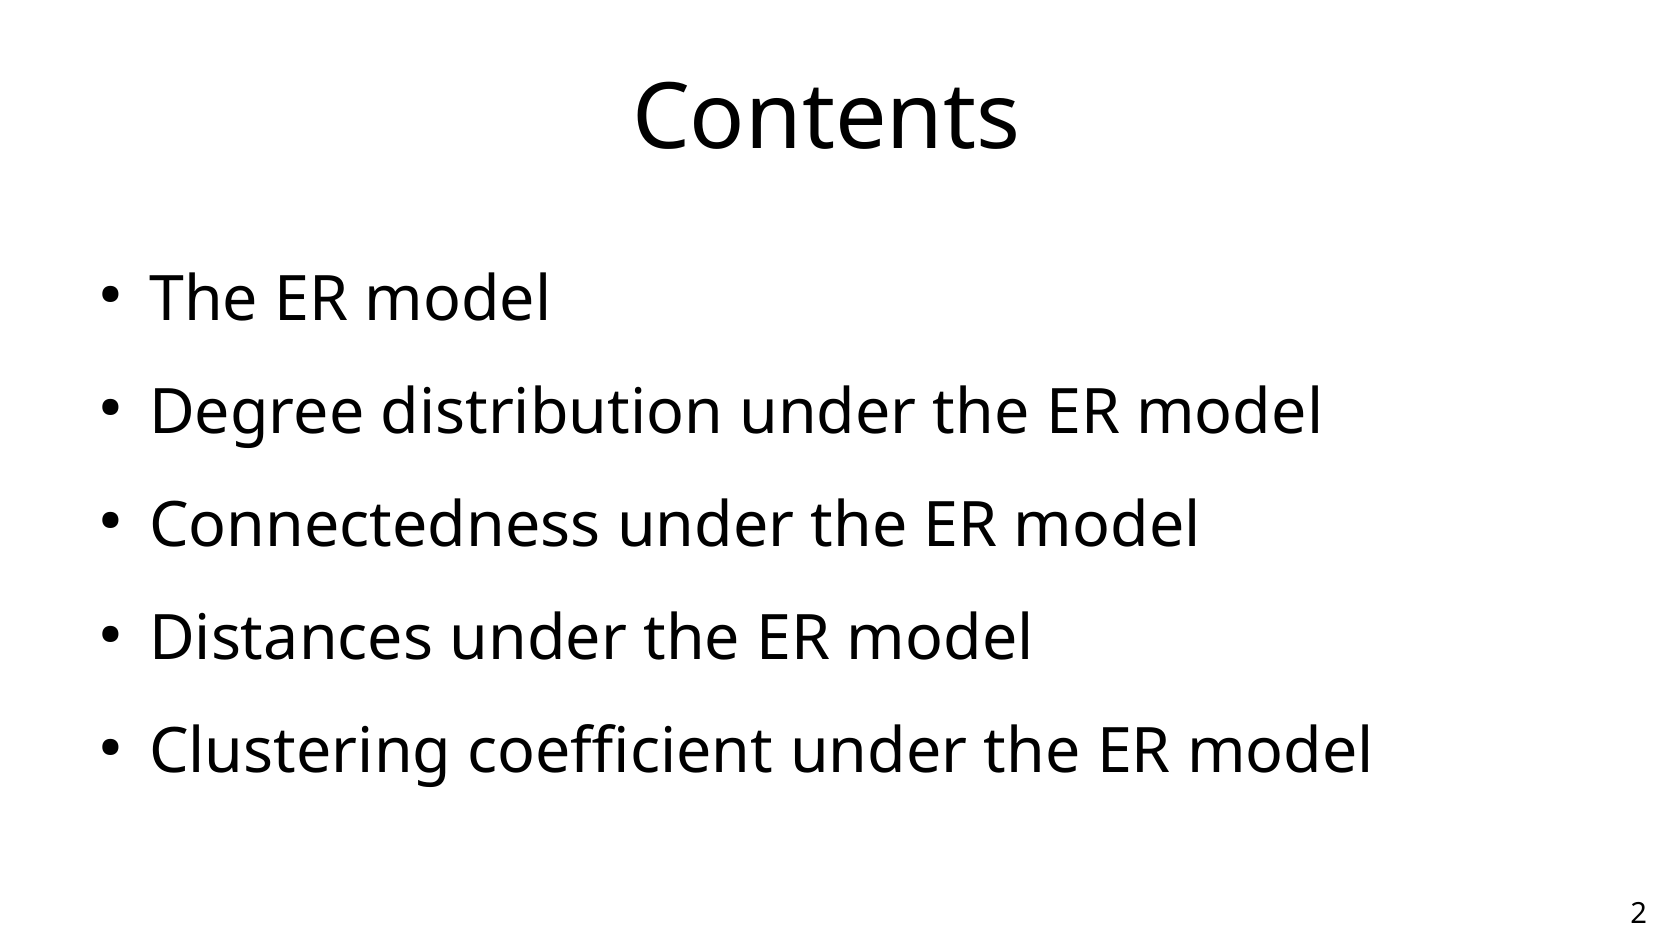

# Contents
The ER model
Degree distribution under the ER model
Connectedness under the ER model
Distances under the ER model
Clustering coefficient under the ER model
2